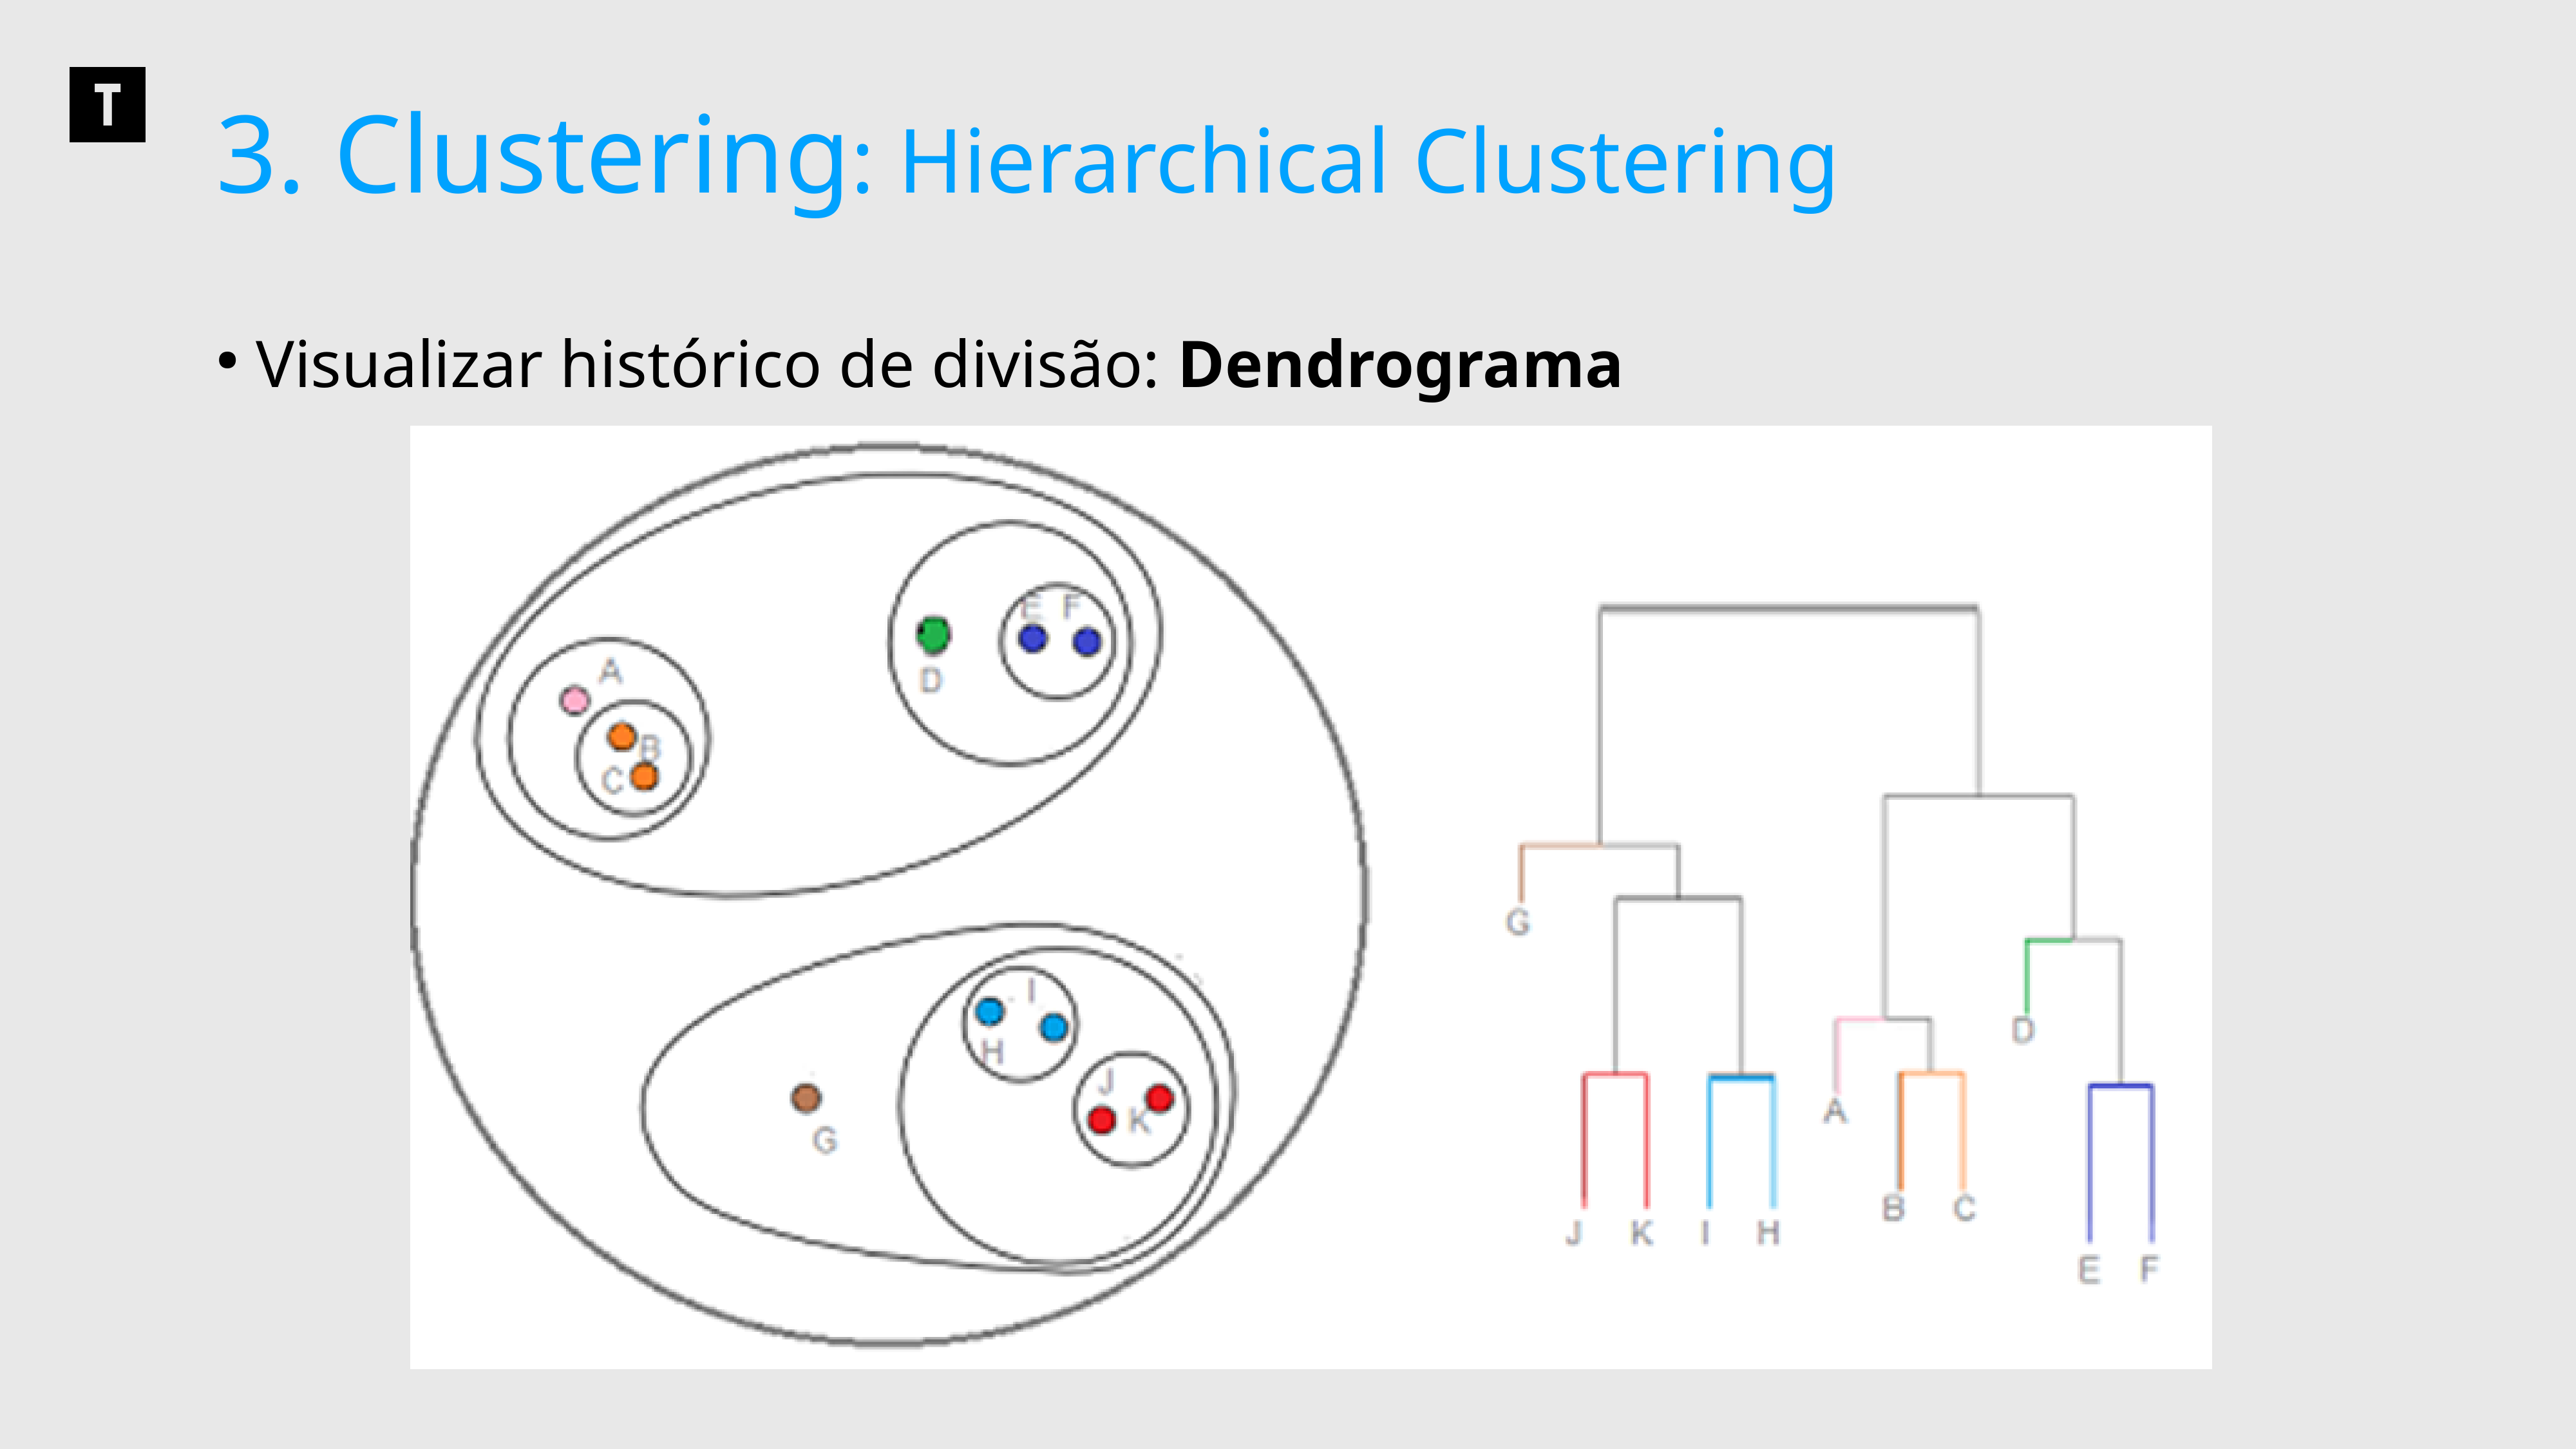

3. Clustering: Hierarchical Clustering
 Visualizar histórico de divisão: Dendrograma